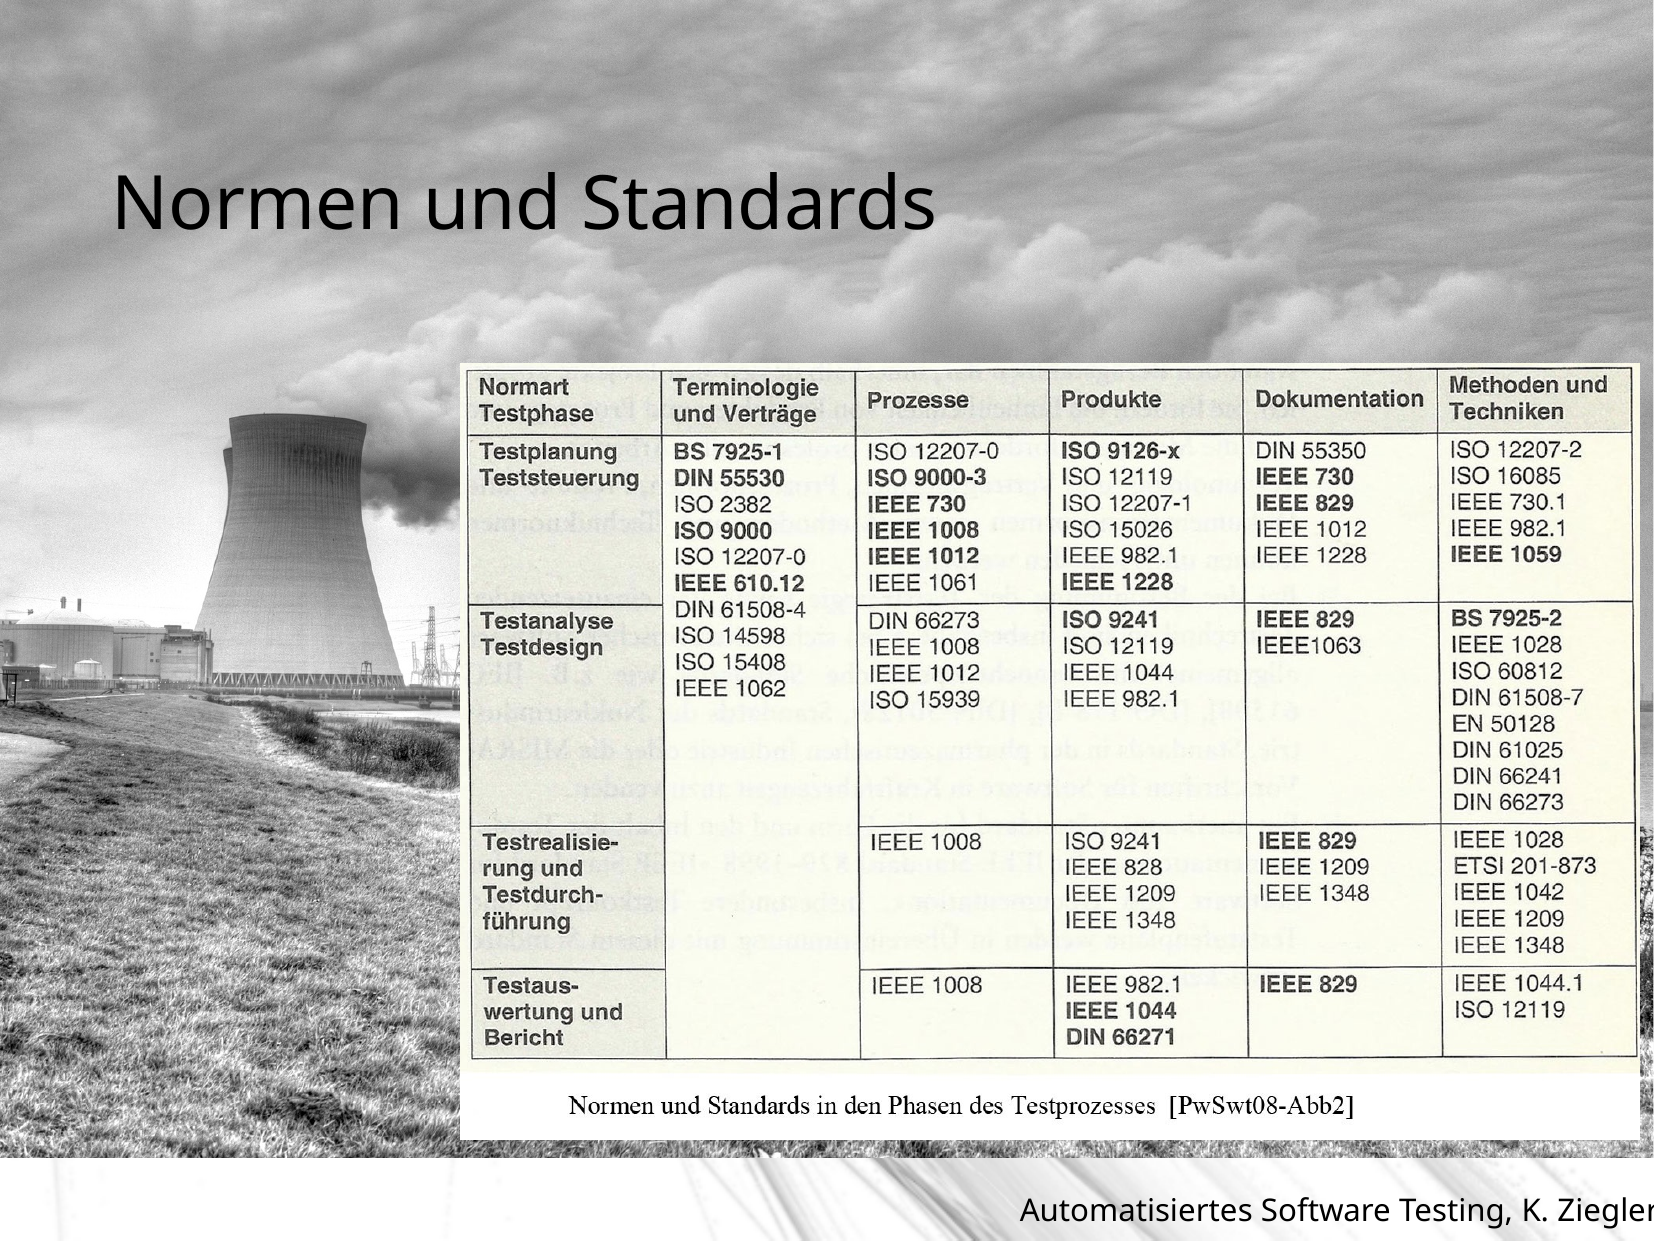

#
Normen und Standards
Automatisiertes Software Testing, K. Ziegler